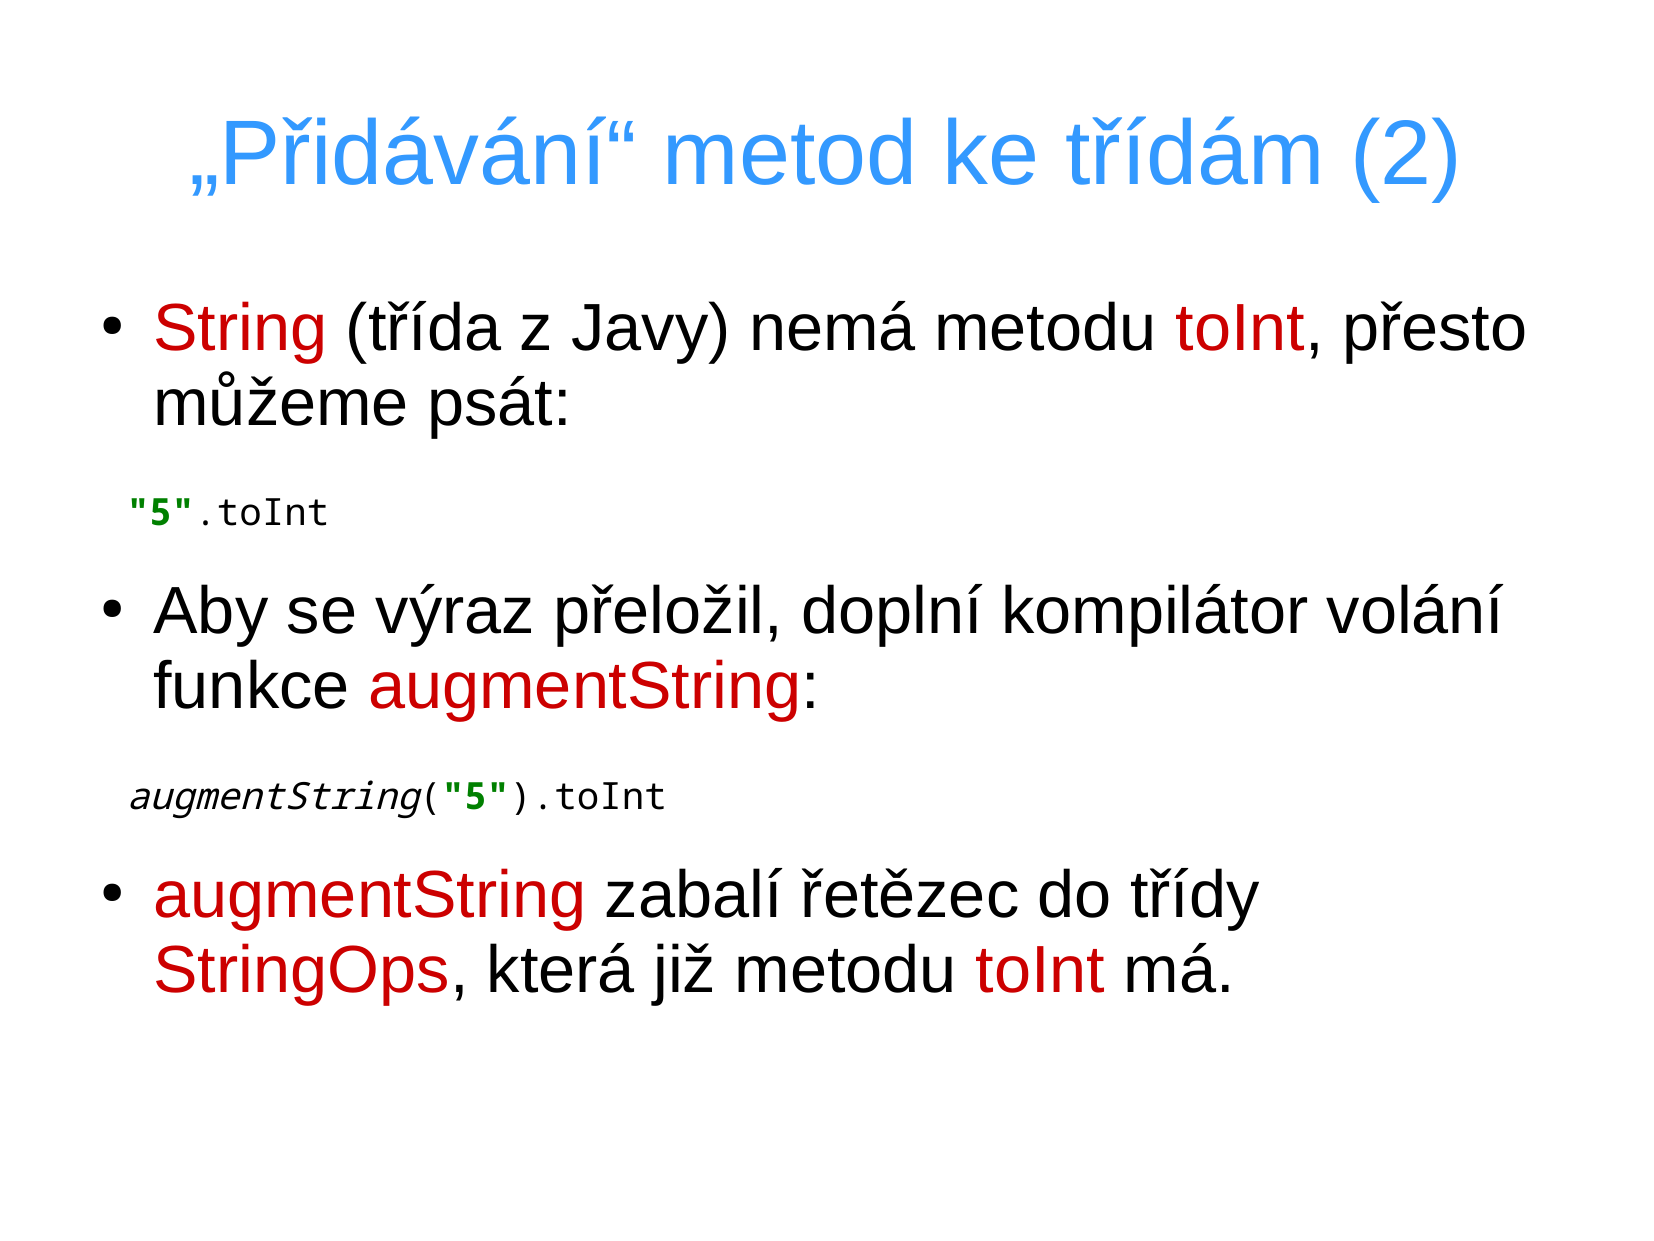

# „Přidávání“ metod ke třídám (2)
String (třída z Javy) nemá metodu toInt, přesto můžeme psát:
Aby se výraz přeložil, doplní kompilátor volání funkce augmentString:
augmentString zabalí řetězec do třídy StringOps, která již metodu toInt má.
"5".toInt
augmentString("5").toInt